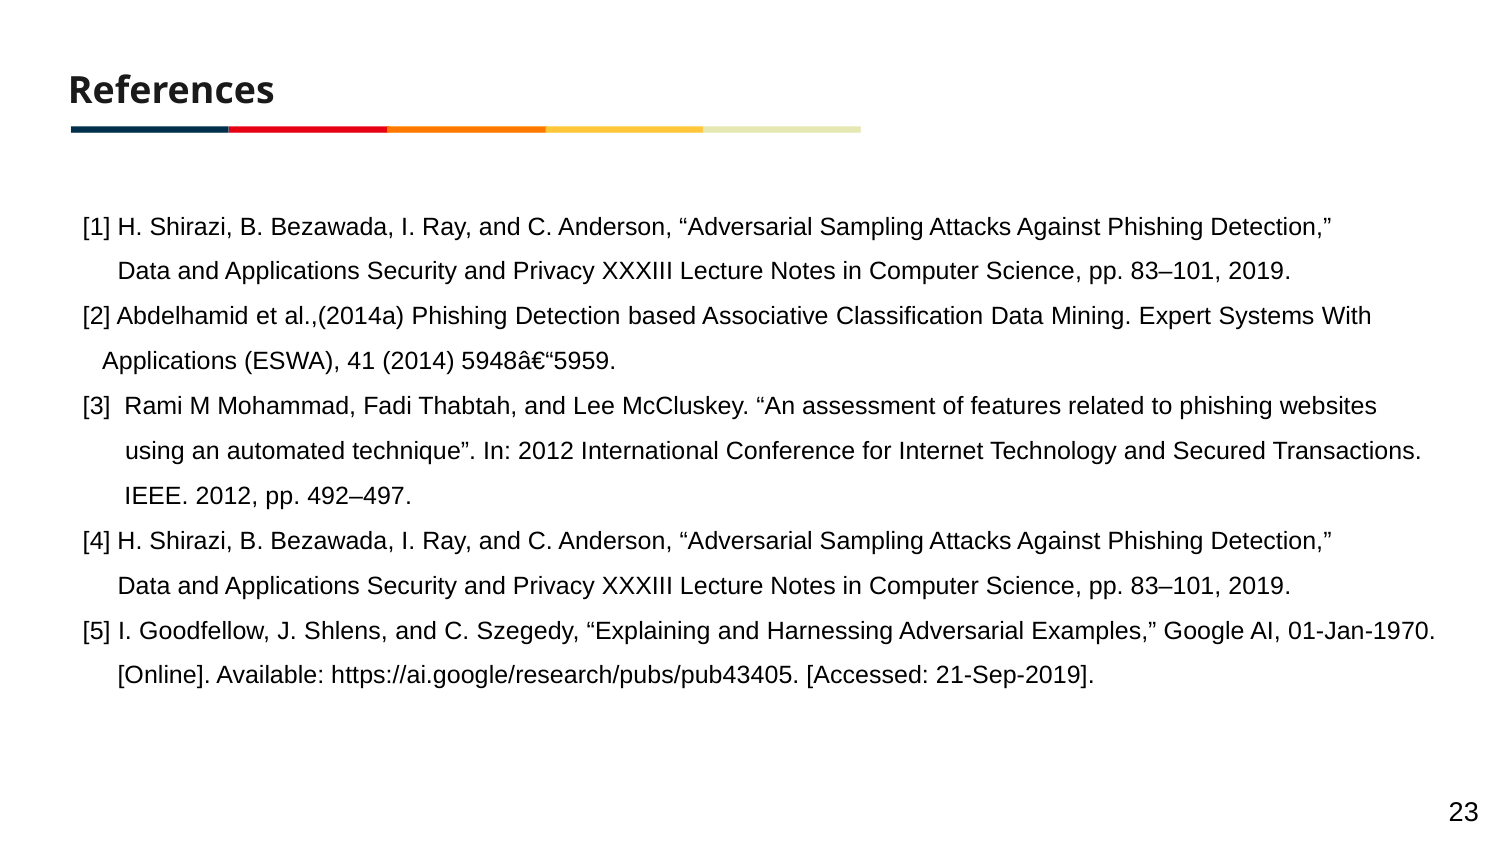

References
[1] H. Shirazi, B. Bezawada, I. Ray, and C. Anderson, “Adversarial Sampling Attacks Against Phishing Detection,”
 Data and Applications Security and Privacy XXXIII Lecture Notes in Computer Science, pp. 83–101, 2019.
[2] Abdelhamid et al.,(2014a) Phishing Detection based Associative Classification Data Mining. Expert Systems With 	 Applications (ESWA), 41 (2014) 5948â€“5959.
[3] Rami M Mohammad, Fadi Thabtah, and Lee McCluskey. “An assessment of features related to phishing websites
 using an automated technique”. In: 2012 International Conference for Internet Technology and Secured Transactions. IEEE. 2012, pp. 492–497.
[4] H. Shirazi, B. Bezawada, I. Ray, and C. Anderson, “Adversarial Sampling Attacks Against Phishing Detection,”
 Data and Applications Security and Privacy XXXIII Lecture Notes in Computer Science, pp. 83–101, 2019.
[5] I. Goodfellow, J. Shlens, and C. Szegedy, “Explaining and Harnessing Adversarial Examples,” Google AI, 01-Jan-1970. [Online]. Available: https://ai.google/research/pubs/pub43405. [Accessed: 21-Sep-2019].